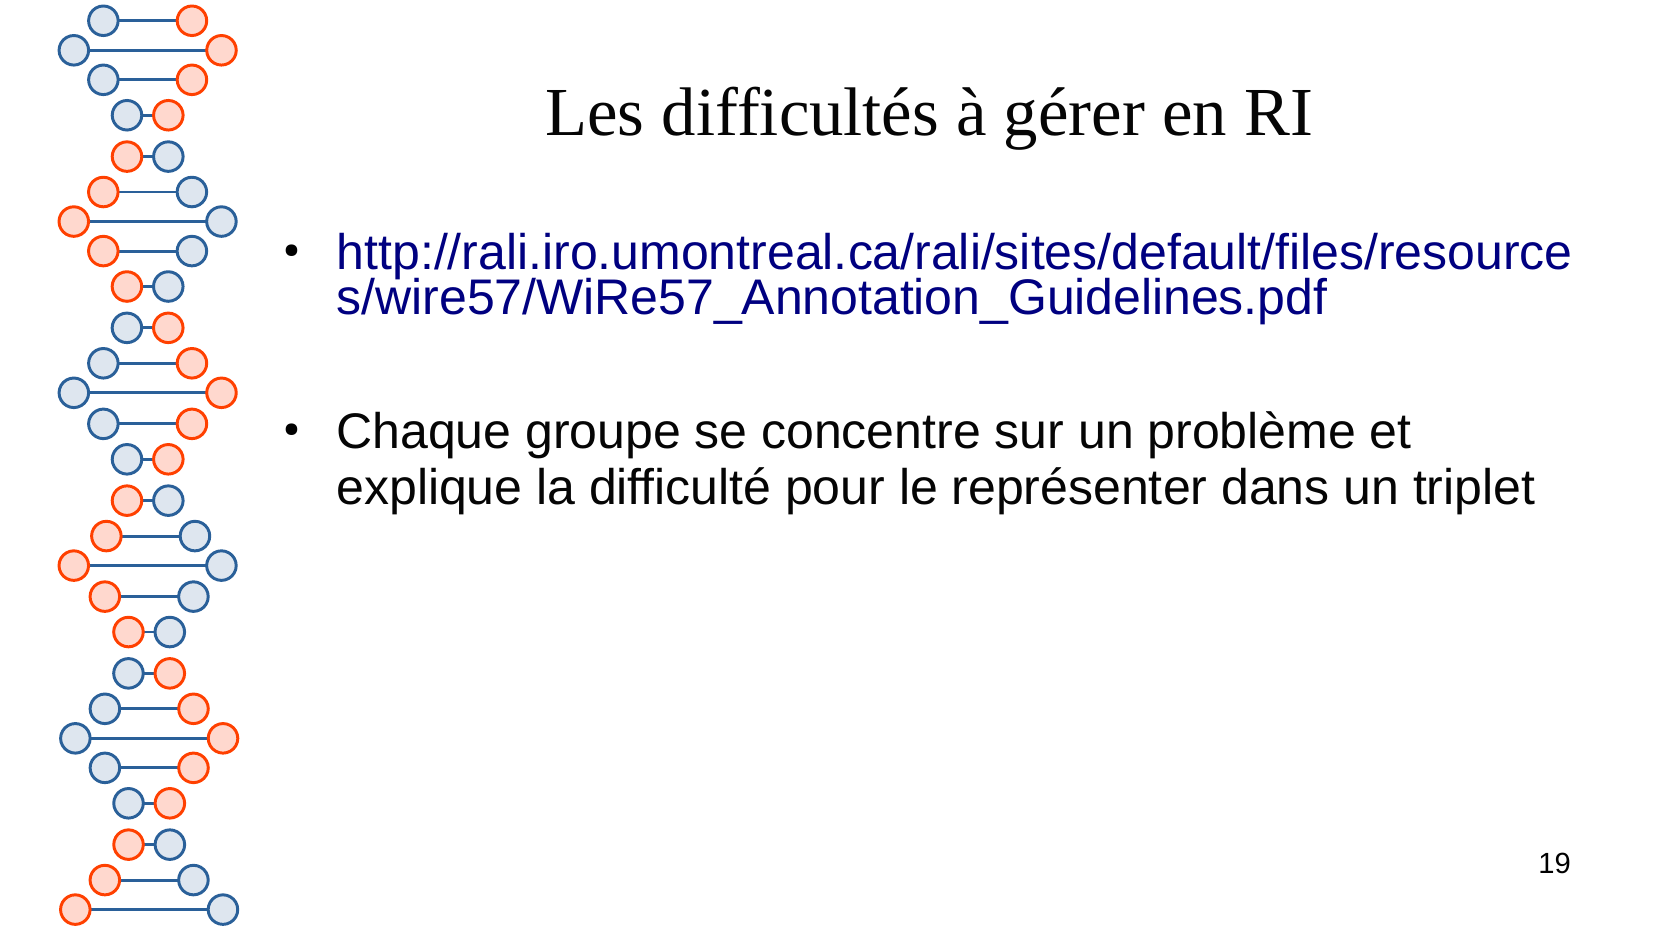

# Les difficultés à gérer en RI
http://rali.iro.umontreal.ca/rali/sites/default/files/resources/wire57/WiRe57_Annotation_Guidelines.pdf
Chaque groupe se concentre sur un problème et explique la difficulté pour le représenter dans un triplet
19